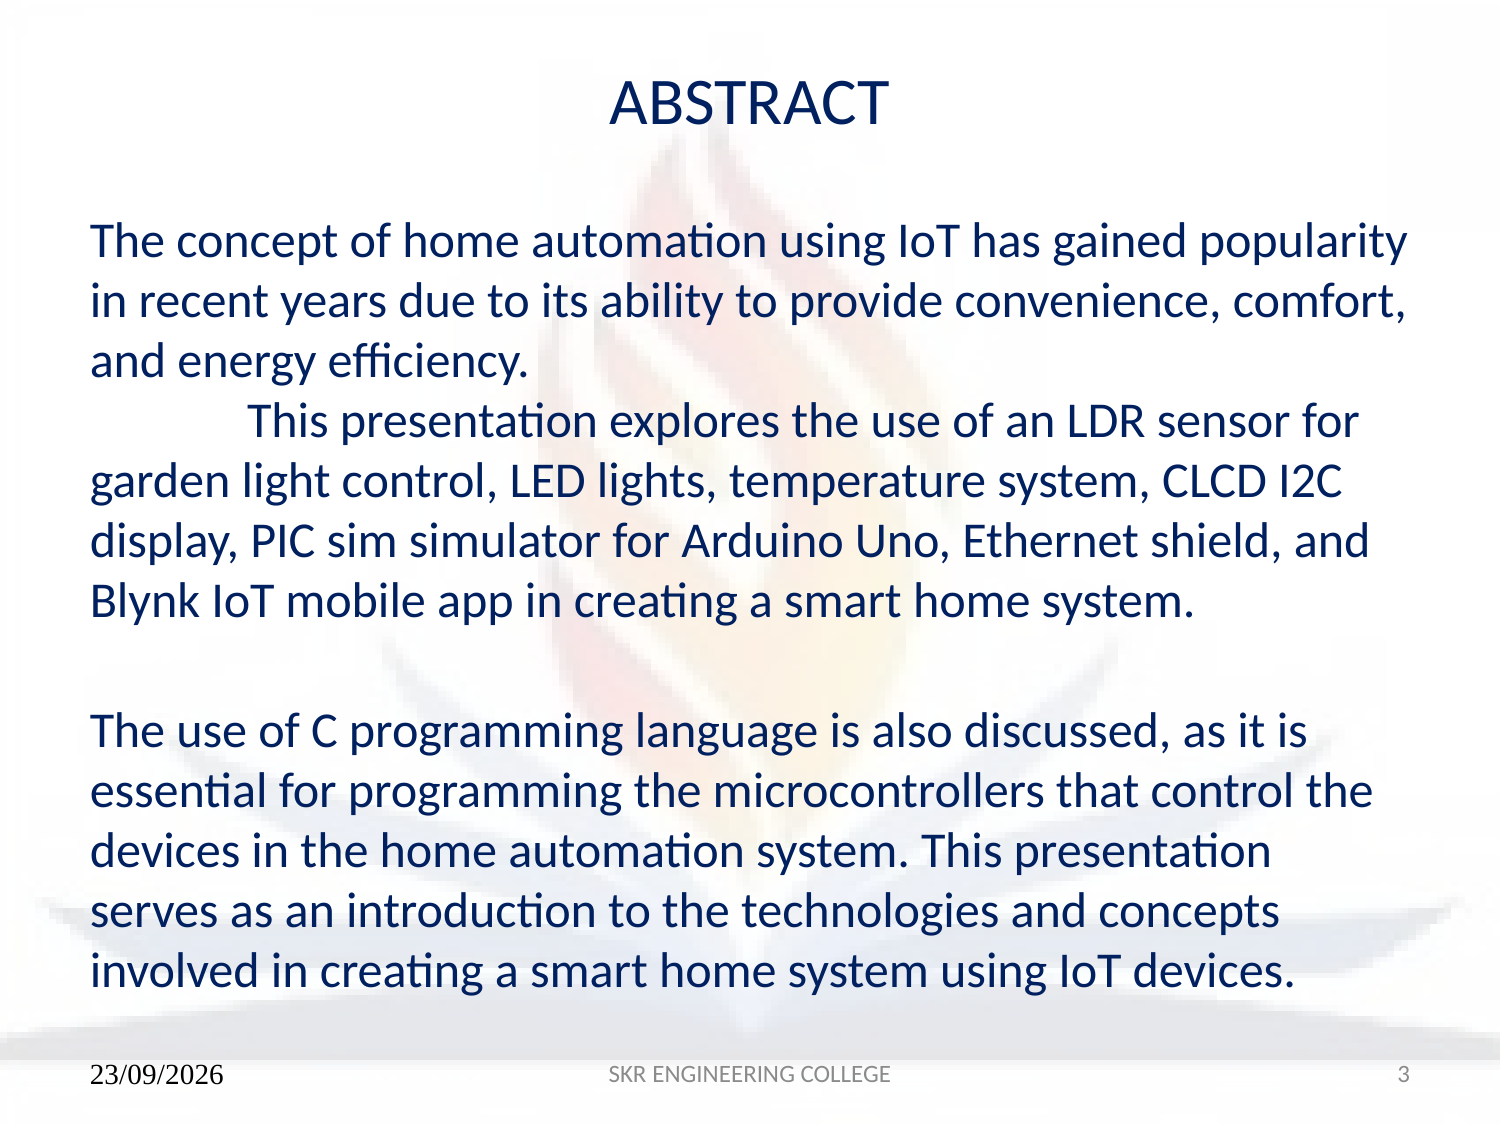

# ABSTRACT
The concept of home automation using IoT has gained popularity in recent years due to its ability to provide convenience, comfort, and energy efficiency. This presentation explores the use of an LDR sensor for garden light control, LED lights, temperature system, CLCD I2C display, PIC sim simulator for Arduino Uno, Ethernet shield, and Blynk IoT mobile app in creating a smart home system.
The use of C programming language is also discussed, as it is essential for programming the microcontrollers that control the devices in the home automation system. This presentation serves as an introduction to the technologies and concepts involved in creating a smart home system using IoT devices.
SKR ENGINEERING COLLEGE
3